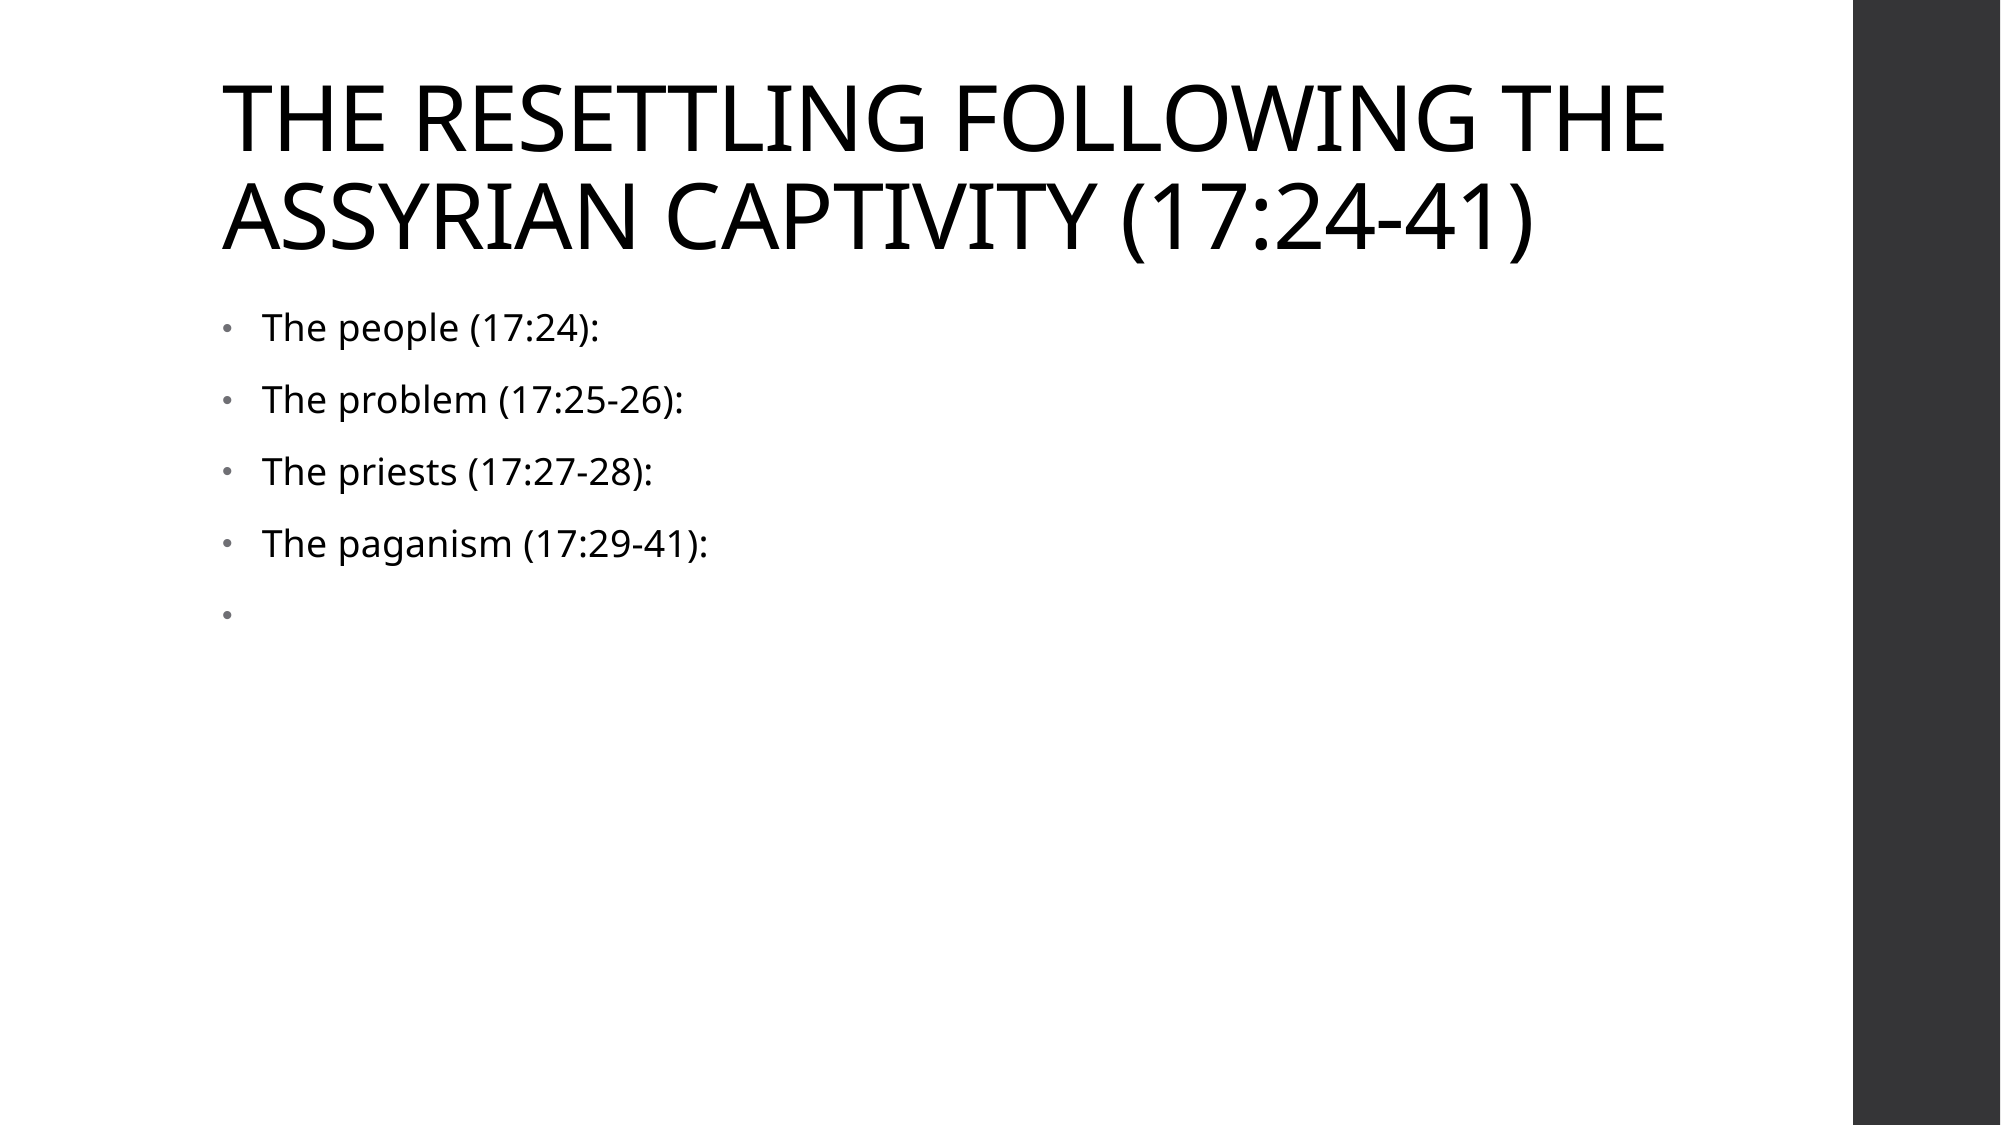

# THE RESETTLING FOLLOWING THE ASSYRIAN CAPTIVITY (17:24-41)
 The people (17:24):
 The problem (17:25-26):
 The priests (17:27-28):
 The paganism (17:29-41):